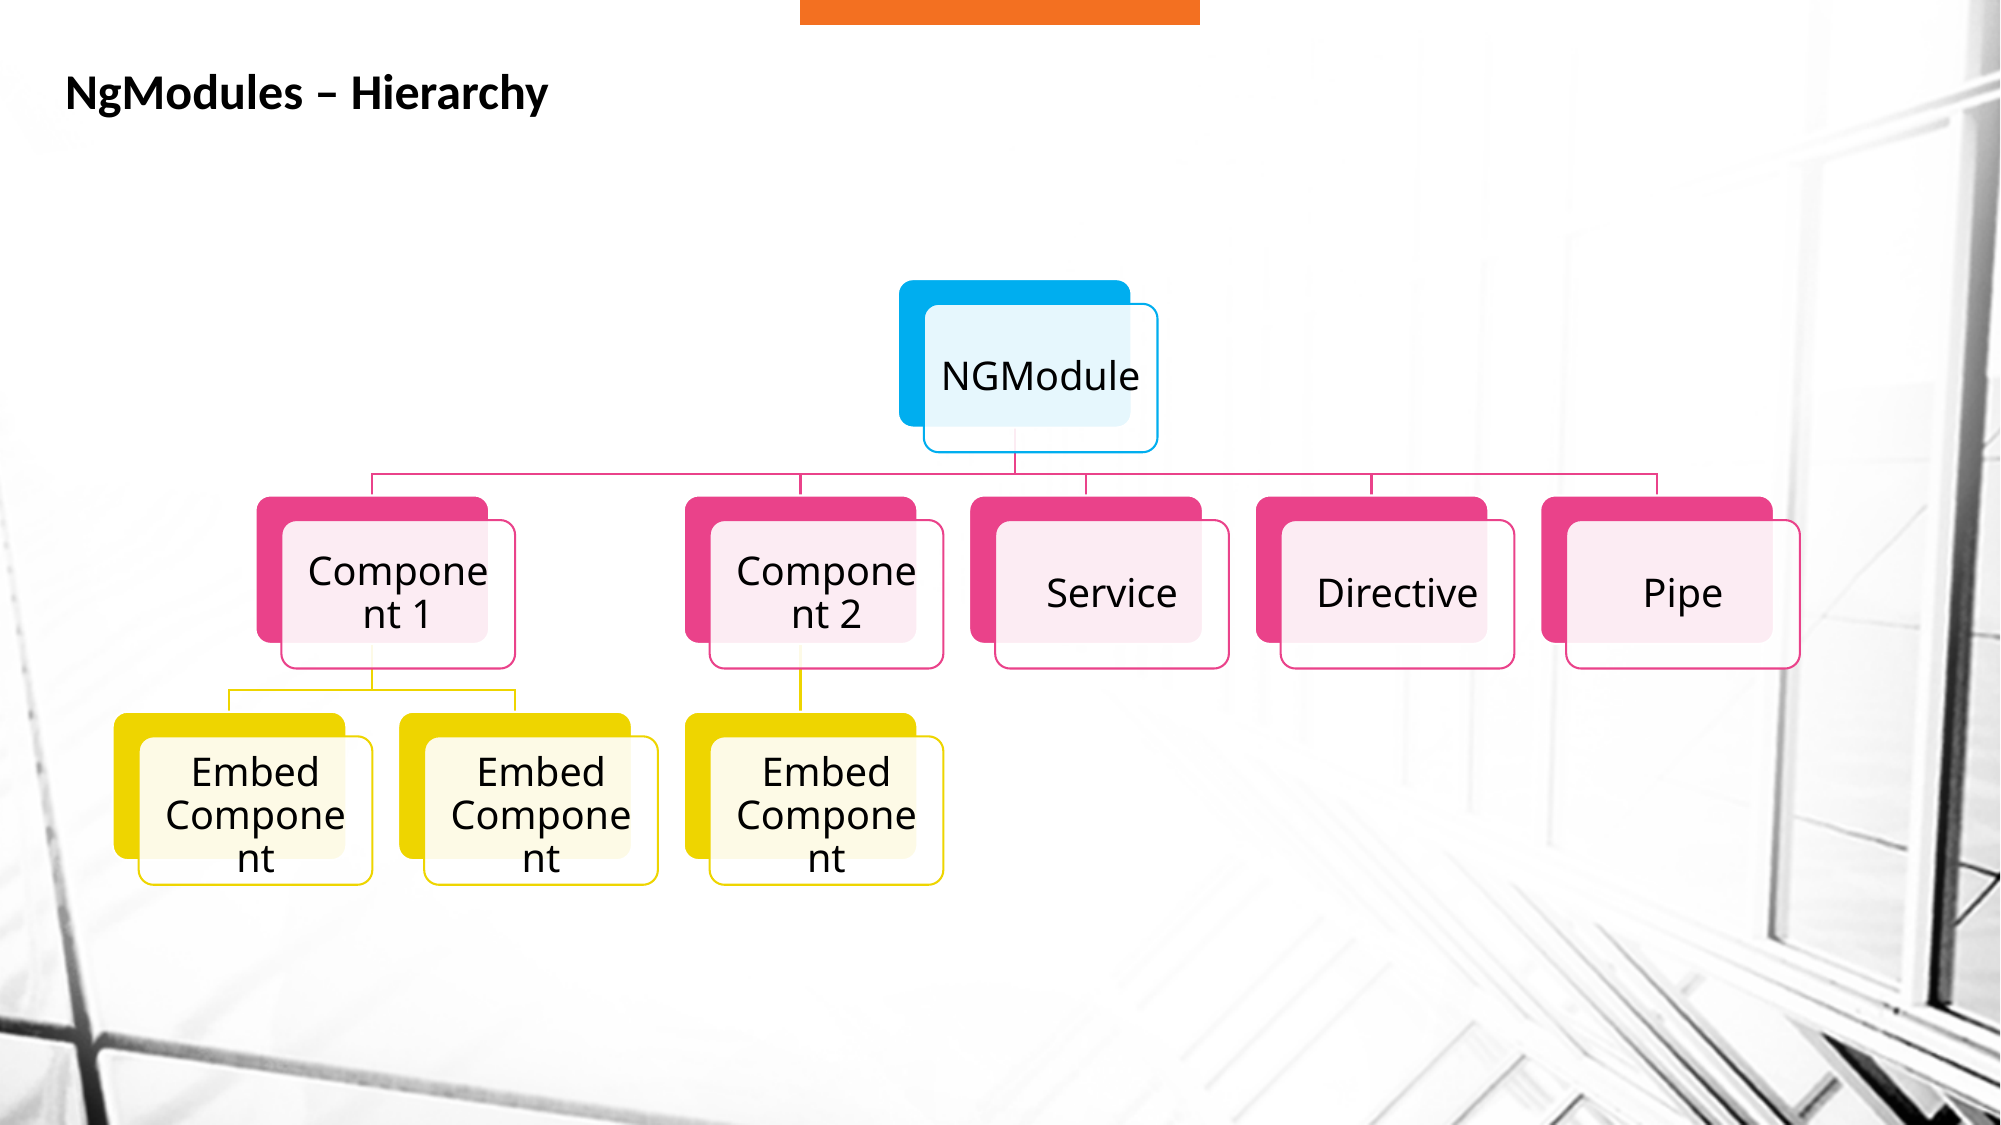

# NgModules – Hierarchy
NGModule
Component 1
Component 2
Service
Directive
Pipe
Embed Component
Embed Component
Embed Component